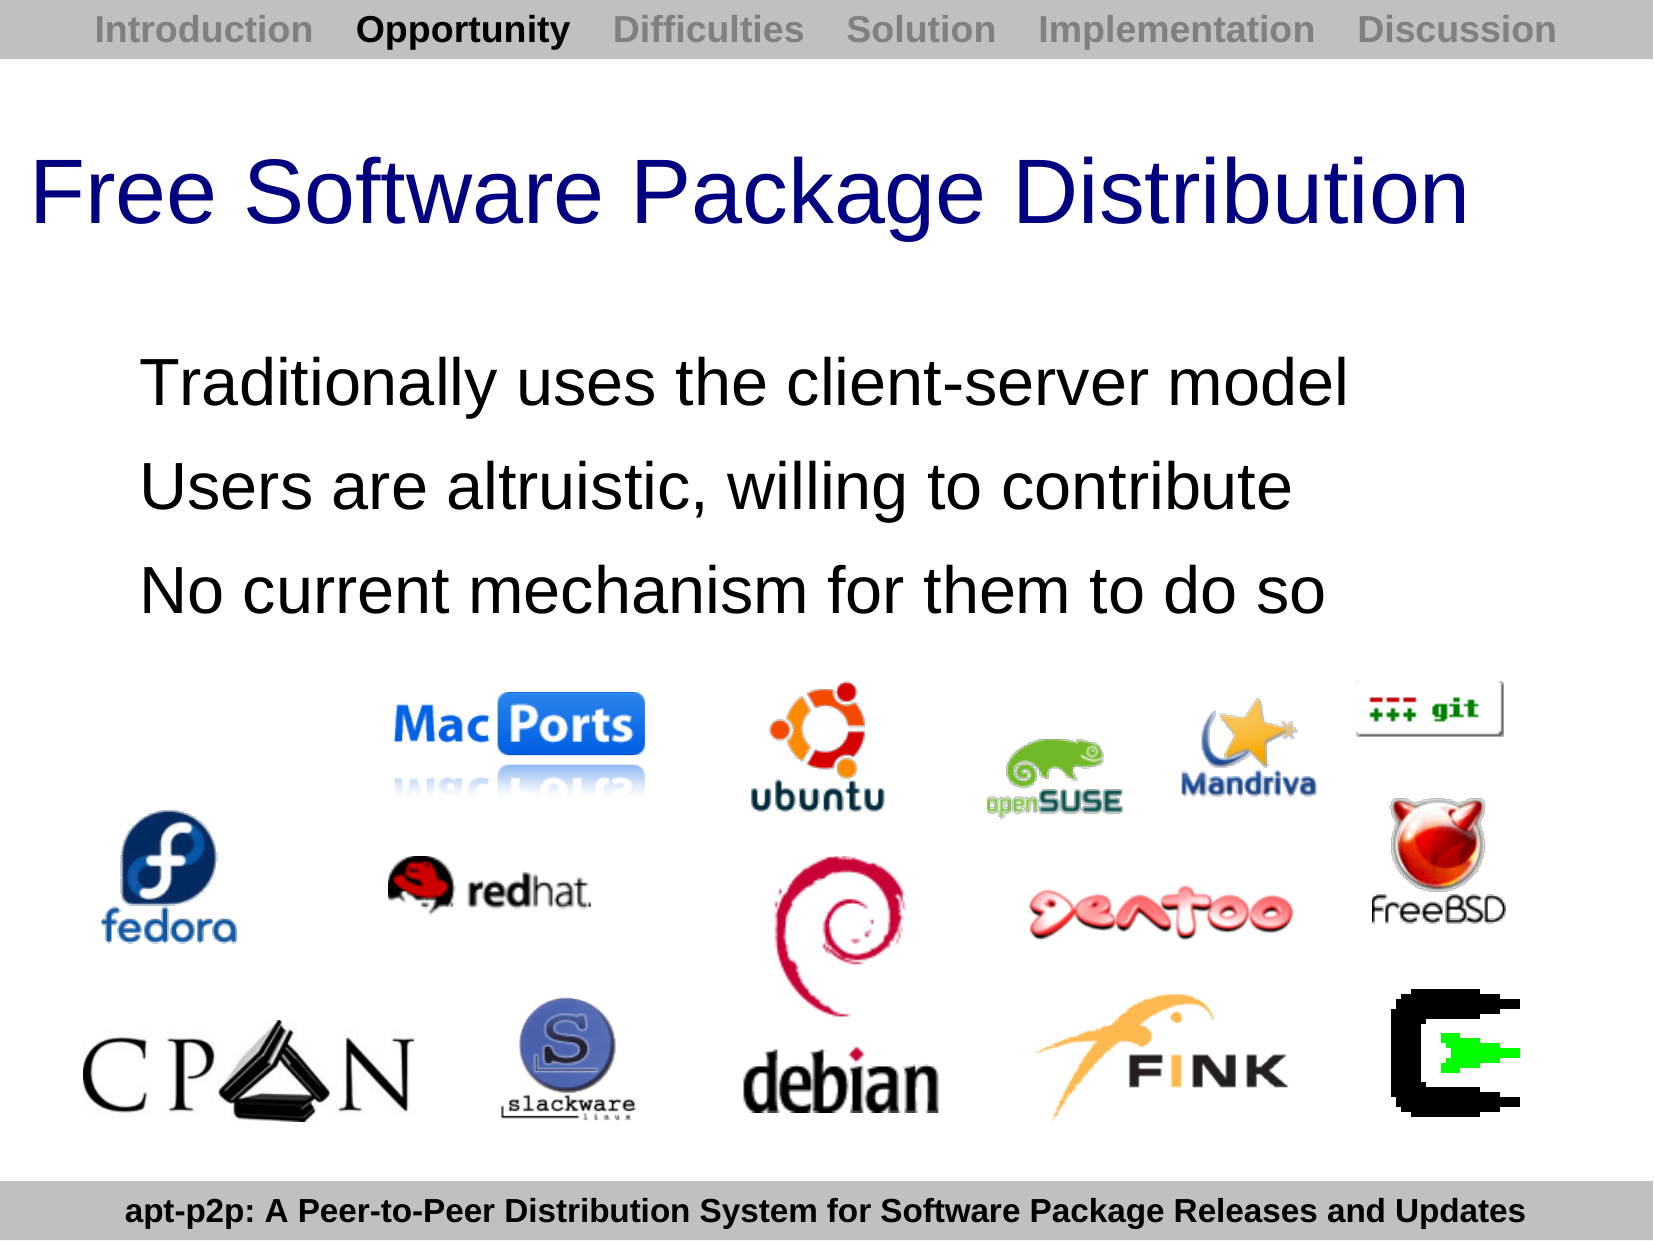

# Free Software Package Distribution
Traditionally uses the client-server model
Users are altruistic, willing to contribute
No current mechanism for them to do so